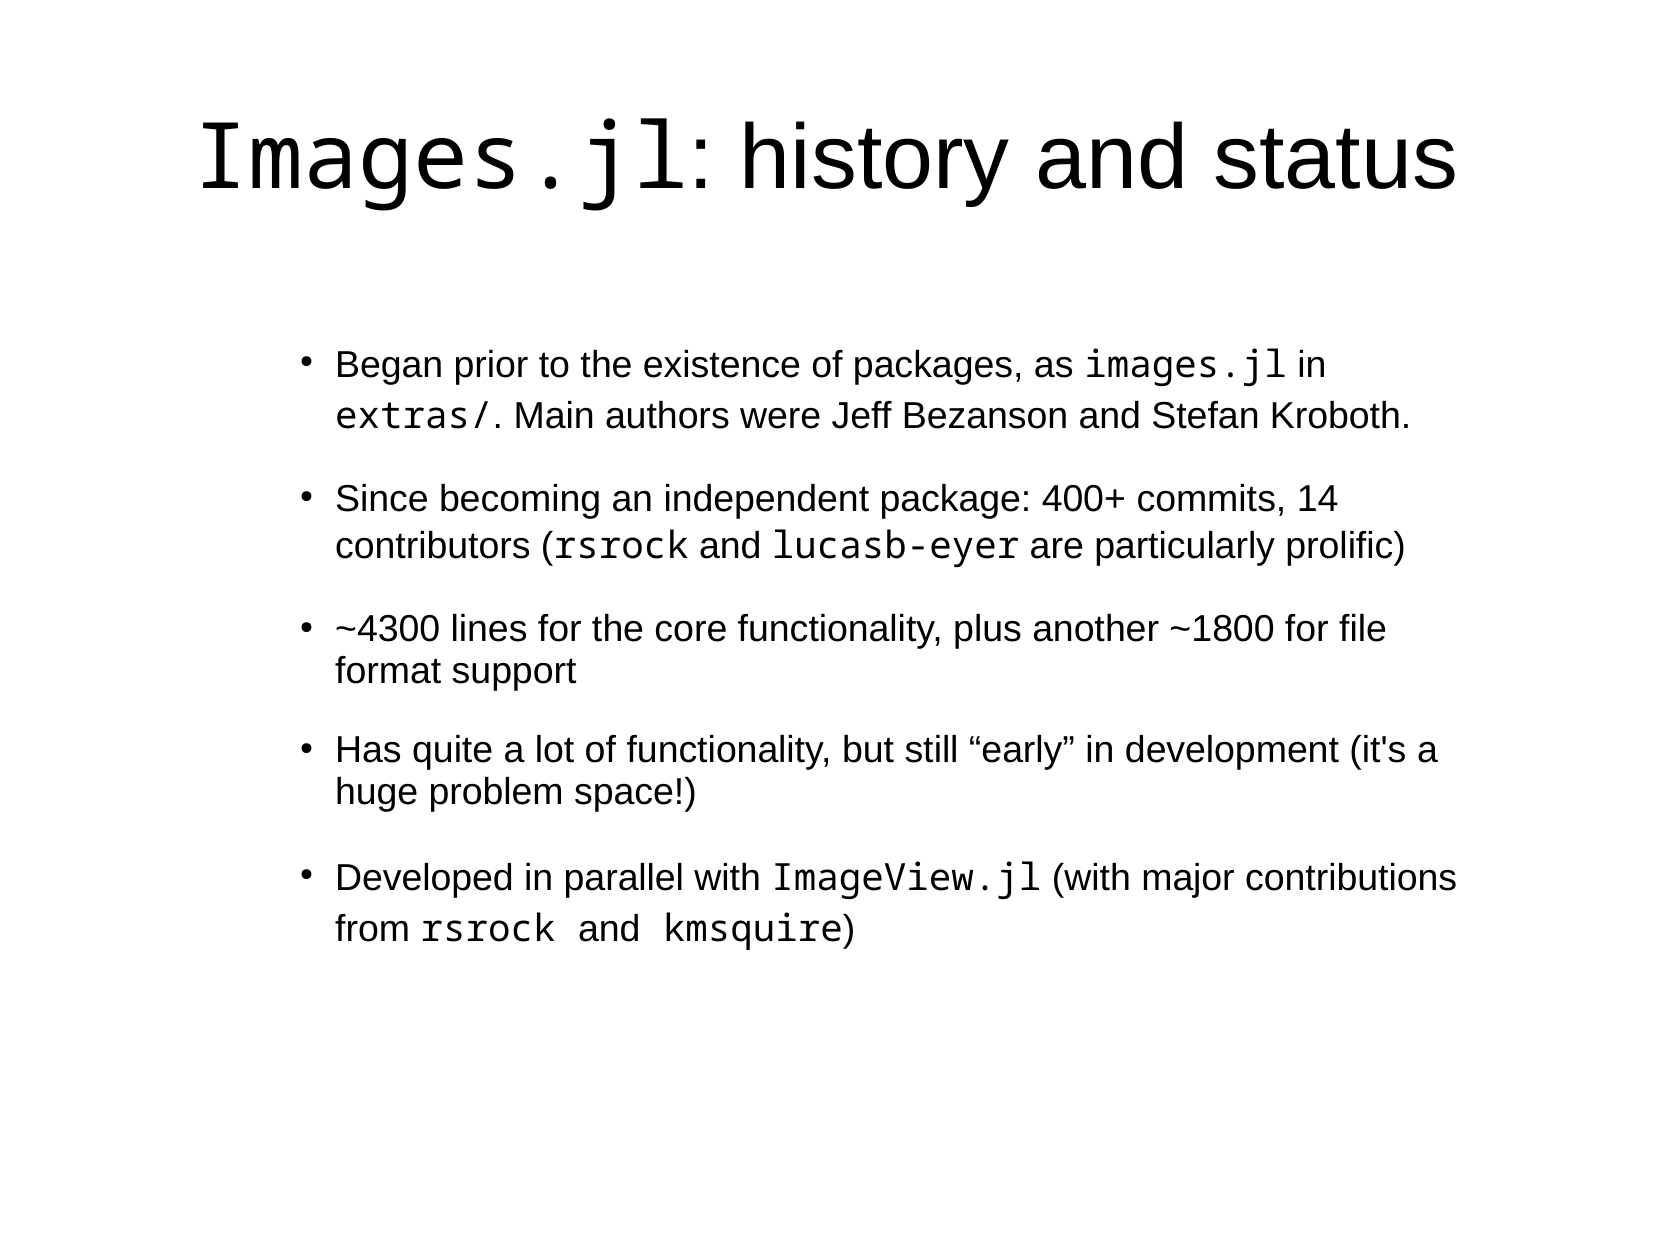

# Images.jl: history and status
Began prior to the existence of packages, as images.jl in extras/. Main authors were Jeff Bezanson and Stefan Kroboth.
Since becoming an independent package: 400+ commits, 14 contributors (rsrock and lucasb-eyer are particularly prolific)
~4300 lines for the core functionality, plus another ~1800 for file format support
Has quite a lot of functionality, but still “early” in development (it's a huge problem space!)
Developed in parallel with ImageView.jl (with major contributions from rsrock and kmsquire)